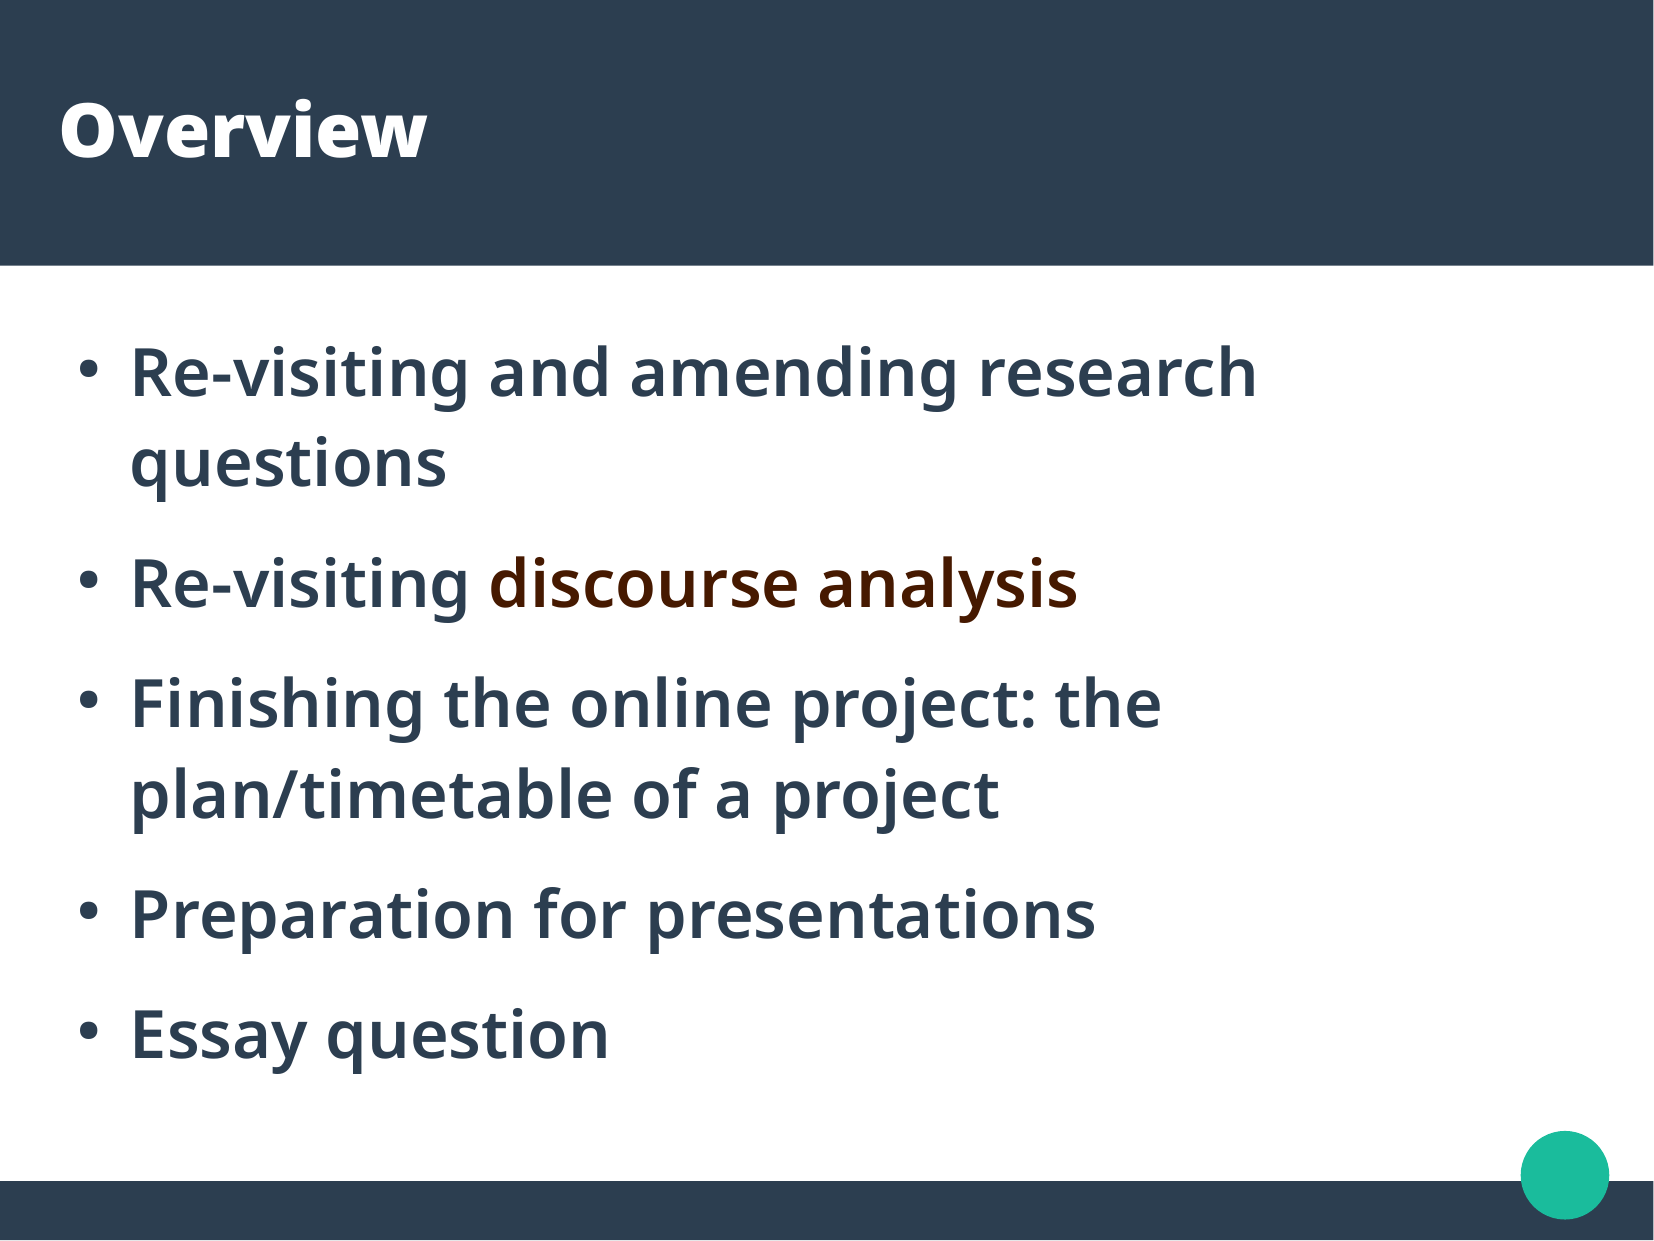

# Overview
Re-visiting and amending research questions
Re-visiting discourse analysis
Finishing the online project: the plan/timetable of a project
Preparation for presentations
Essay question